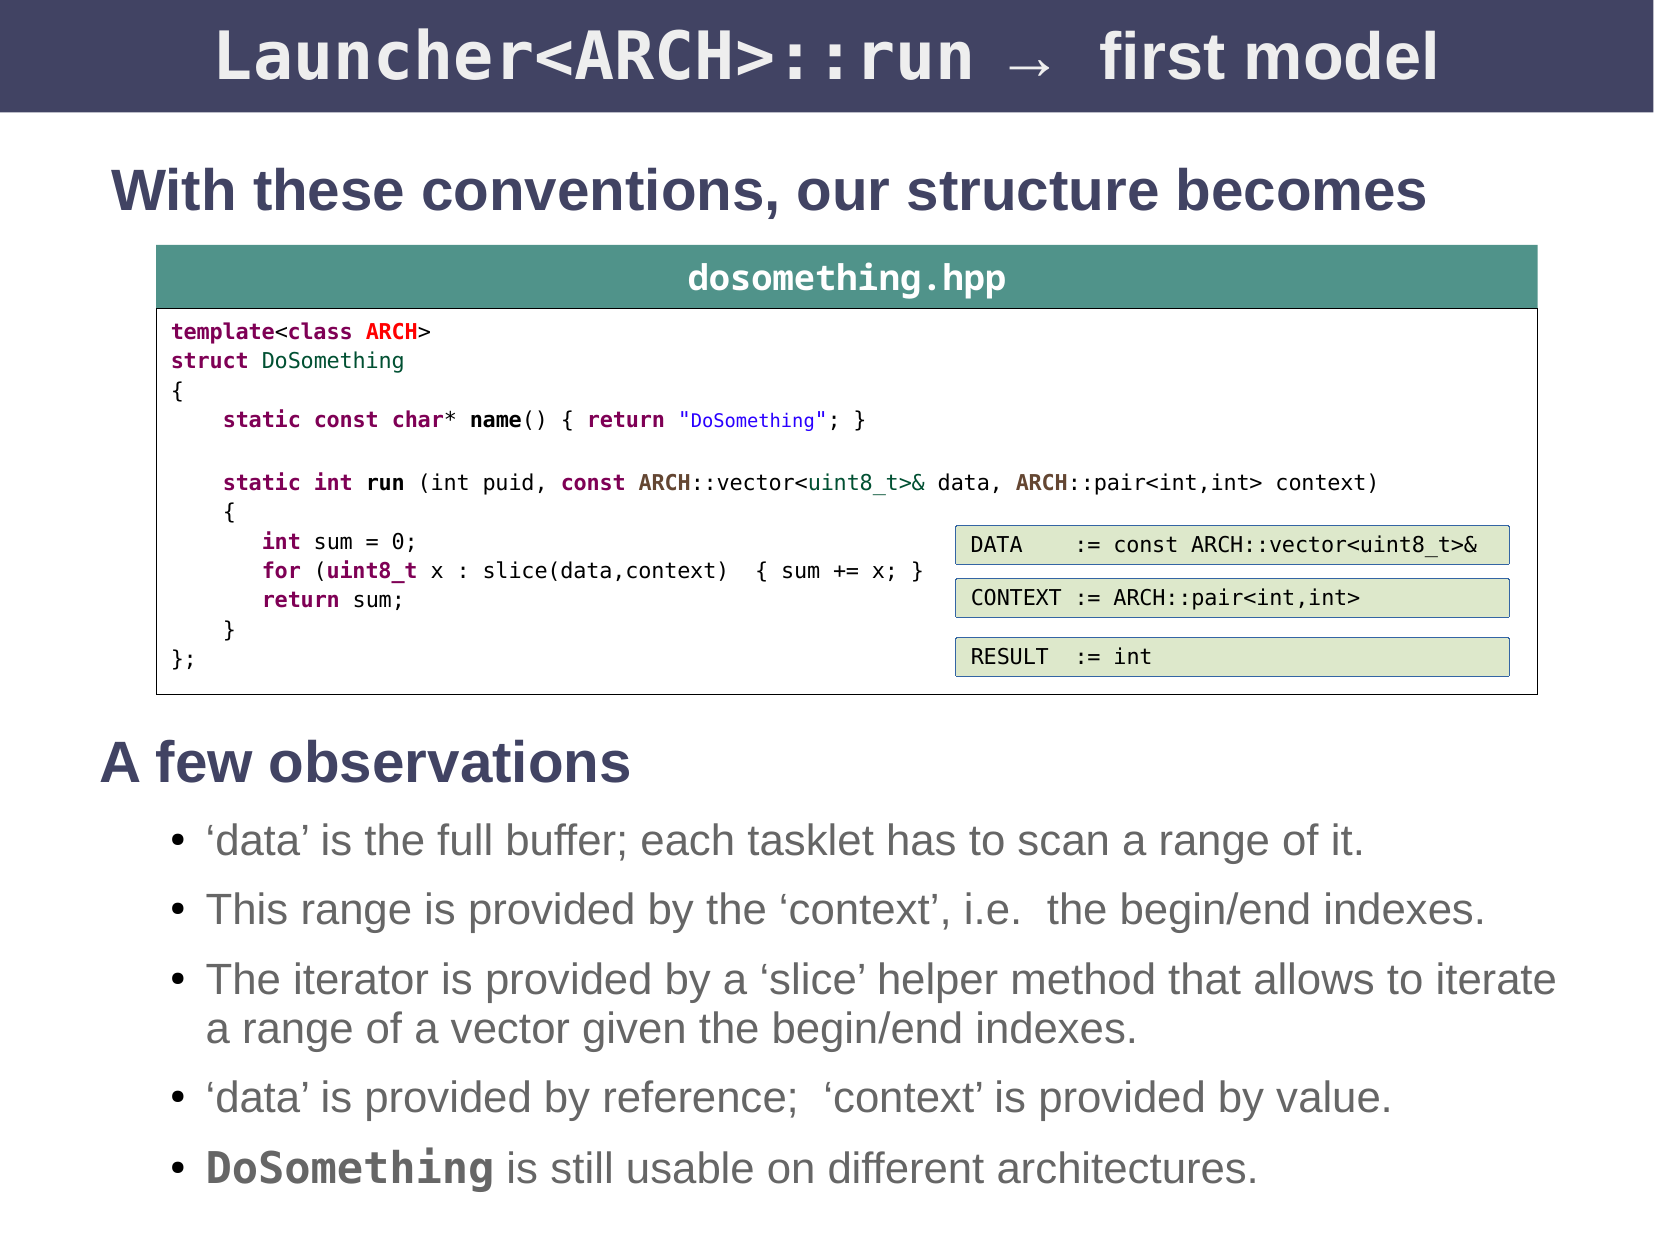

Launcher<ARCH>::run → first model
With these conventions, our structure becomes
dosomething.hpp
template<class ARCH>
struct DoSomething
{
 static const char* name() { return "DoSomething"; }
 static int run (int puid, const ARCH::vector<uint8_t>& data, ARCH::pair<int,int> context)
 {
 int sum = 0;
 for (uint8_t x : slice(data,context) { sum += x; }
 return sum;
 }
};
DATA := const ARCH::vector<uint8_t>&
CONTEXT := ARCH::pair<int,int>
RESULT := int
A few observations
‘data’ is the full buffer; each tasklet has to scan a range of it.
This range is provided by the ‘context’, i.e. the begin/end indexes.
The iterator is provided by a ‘slice’ helper method that allows to iterate
a range of a vector given the begin/end indexes.
‘data’ is provided by reference; ‘context’ is provided by value.
DoSomething is still usable on different architectures.